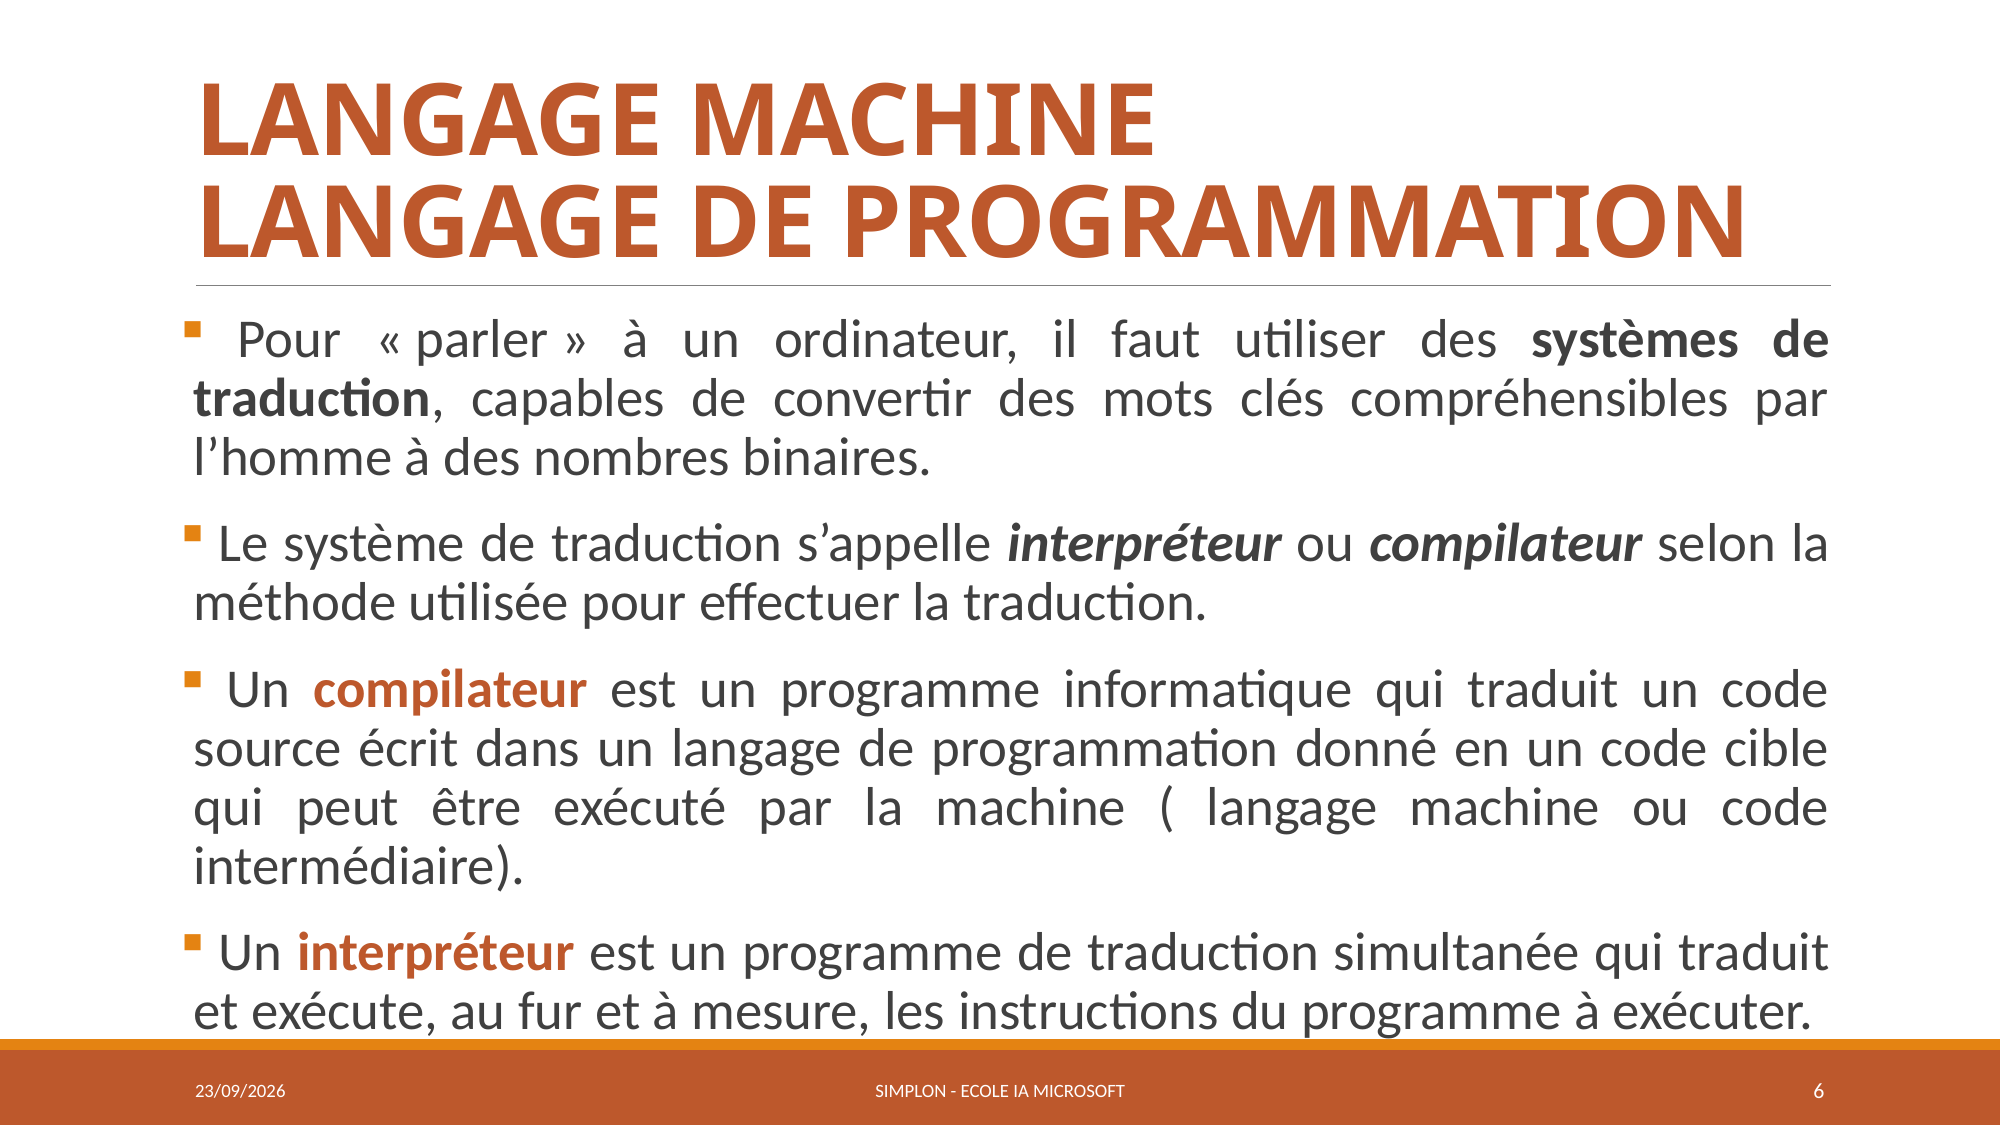

# LANGAGE MACHINE LANGAGE DE PROGRAMMATION
 Pour « parler » à un ordinateur, il faut utiliser des systèmes de traduction, capables de convertir des mots clés compréhensibles par l’homme à des nombres binaires.
 Le système de traduction s’appelle interpréteur ou compilateur selon la méthode utilisée pour effectuer la traduction.
 Un compilateur est un programme informatique qui traduit un code source écrit dans un langage de programmation donné en un code cible qui peut être exécuté par la machine ( langage machine ou code intermédiaire).
 Un interpréteur est un programme de traduction simultanée qui traduit et exécute, au fur et à mesure, les instructions du programme à exécuter.
Simplon - Ecole IA Microsoft